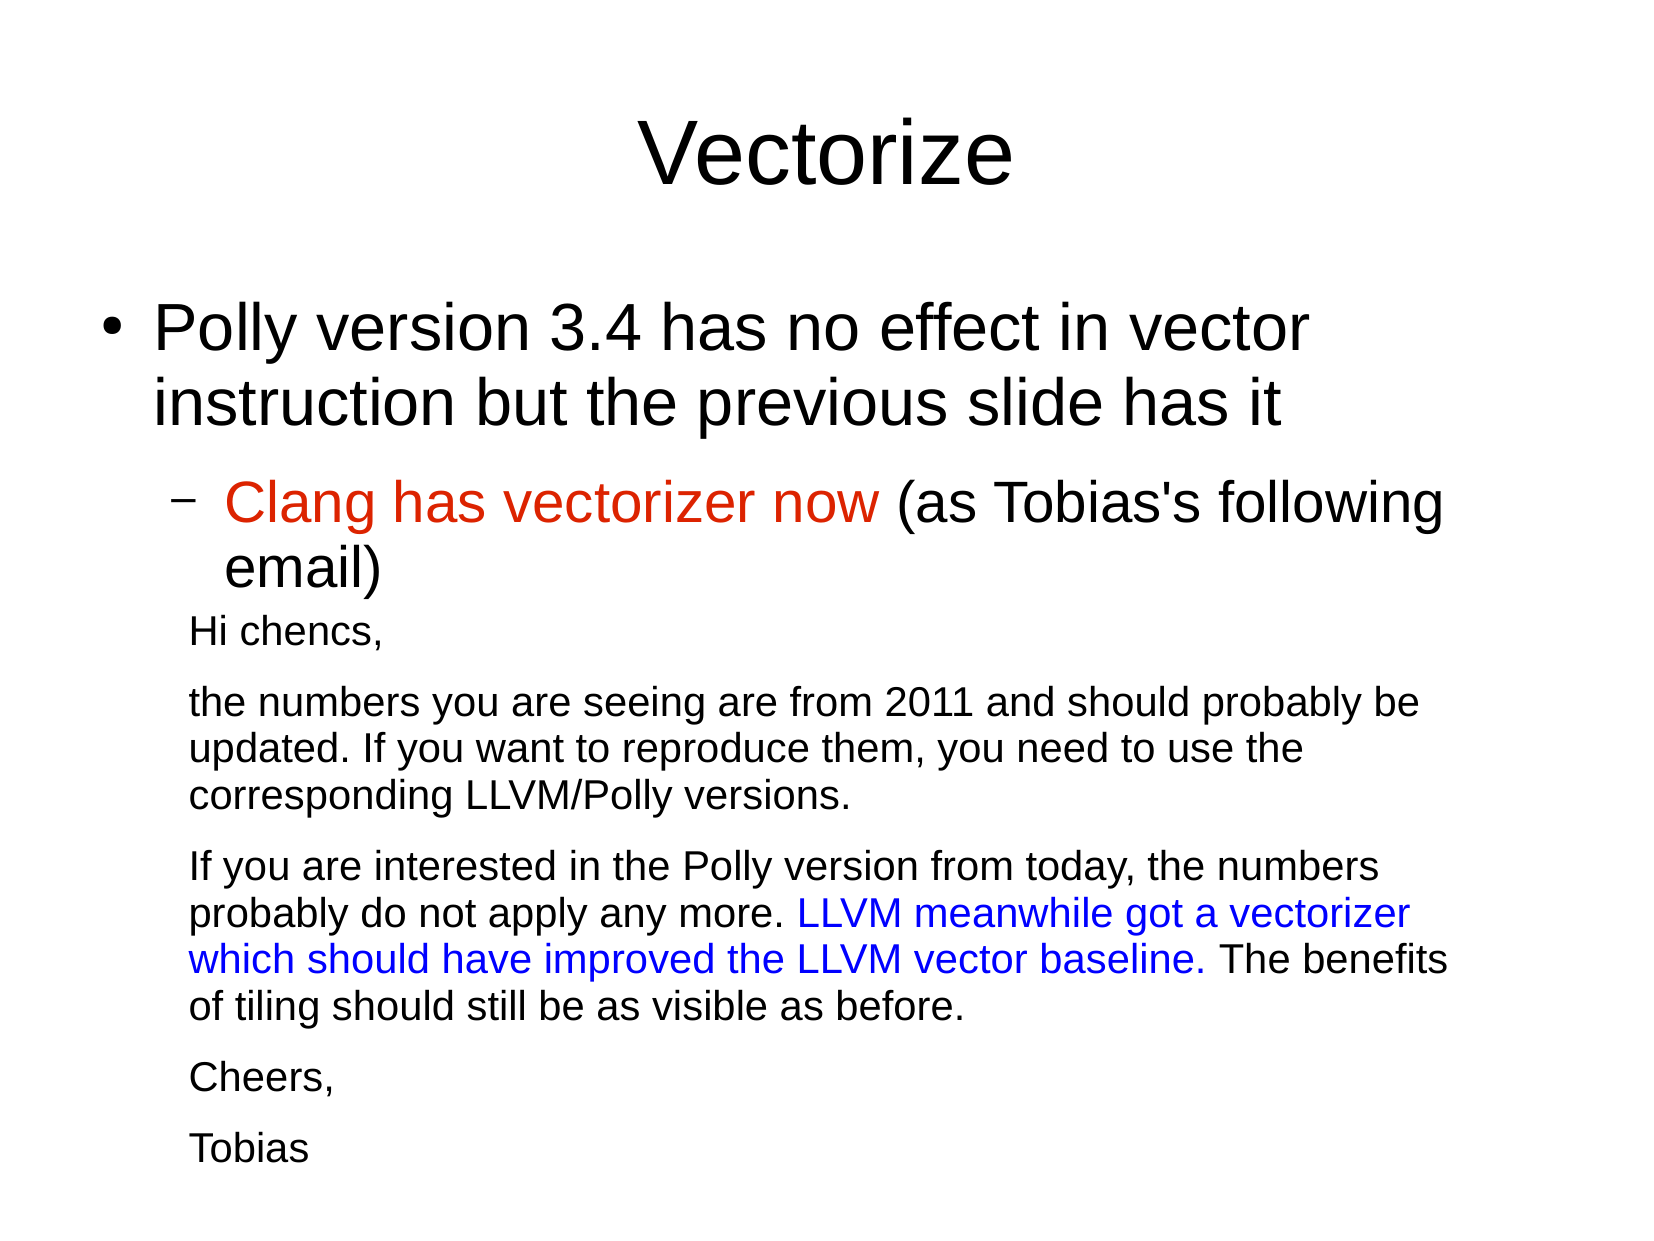

# Vectorize
Polly version 3.4 has no effect in vector instruction but the previous slide has it
Clang has vectorizer now (as Tobias's following email)
Hi chencs,
the numbers you are seeing are from 2011 and should probably be updated. If you want to reproduce them, you need to use the corresponding LLVM/Polly versions.
If you are interested in the Polly version from today, the numbers probably do not apply any more. LLVM meanwhile got a vectorizer which should have improved the LLVM vector baseline. The benefits of tiling should still be as visible as before.
Cheers,
Tobias